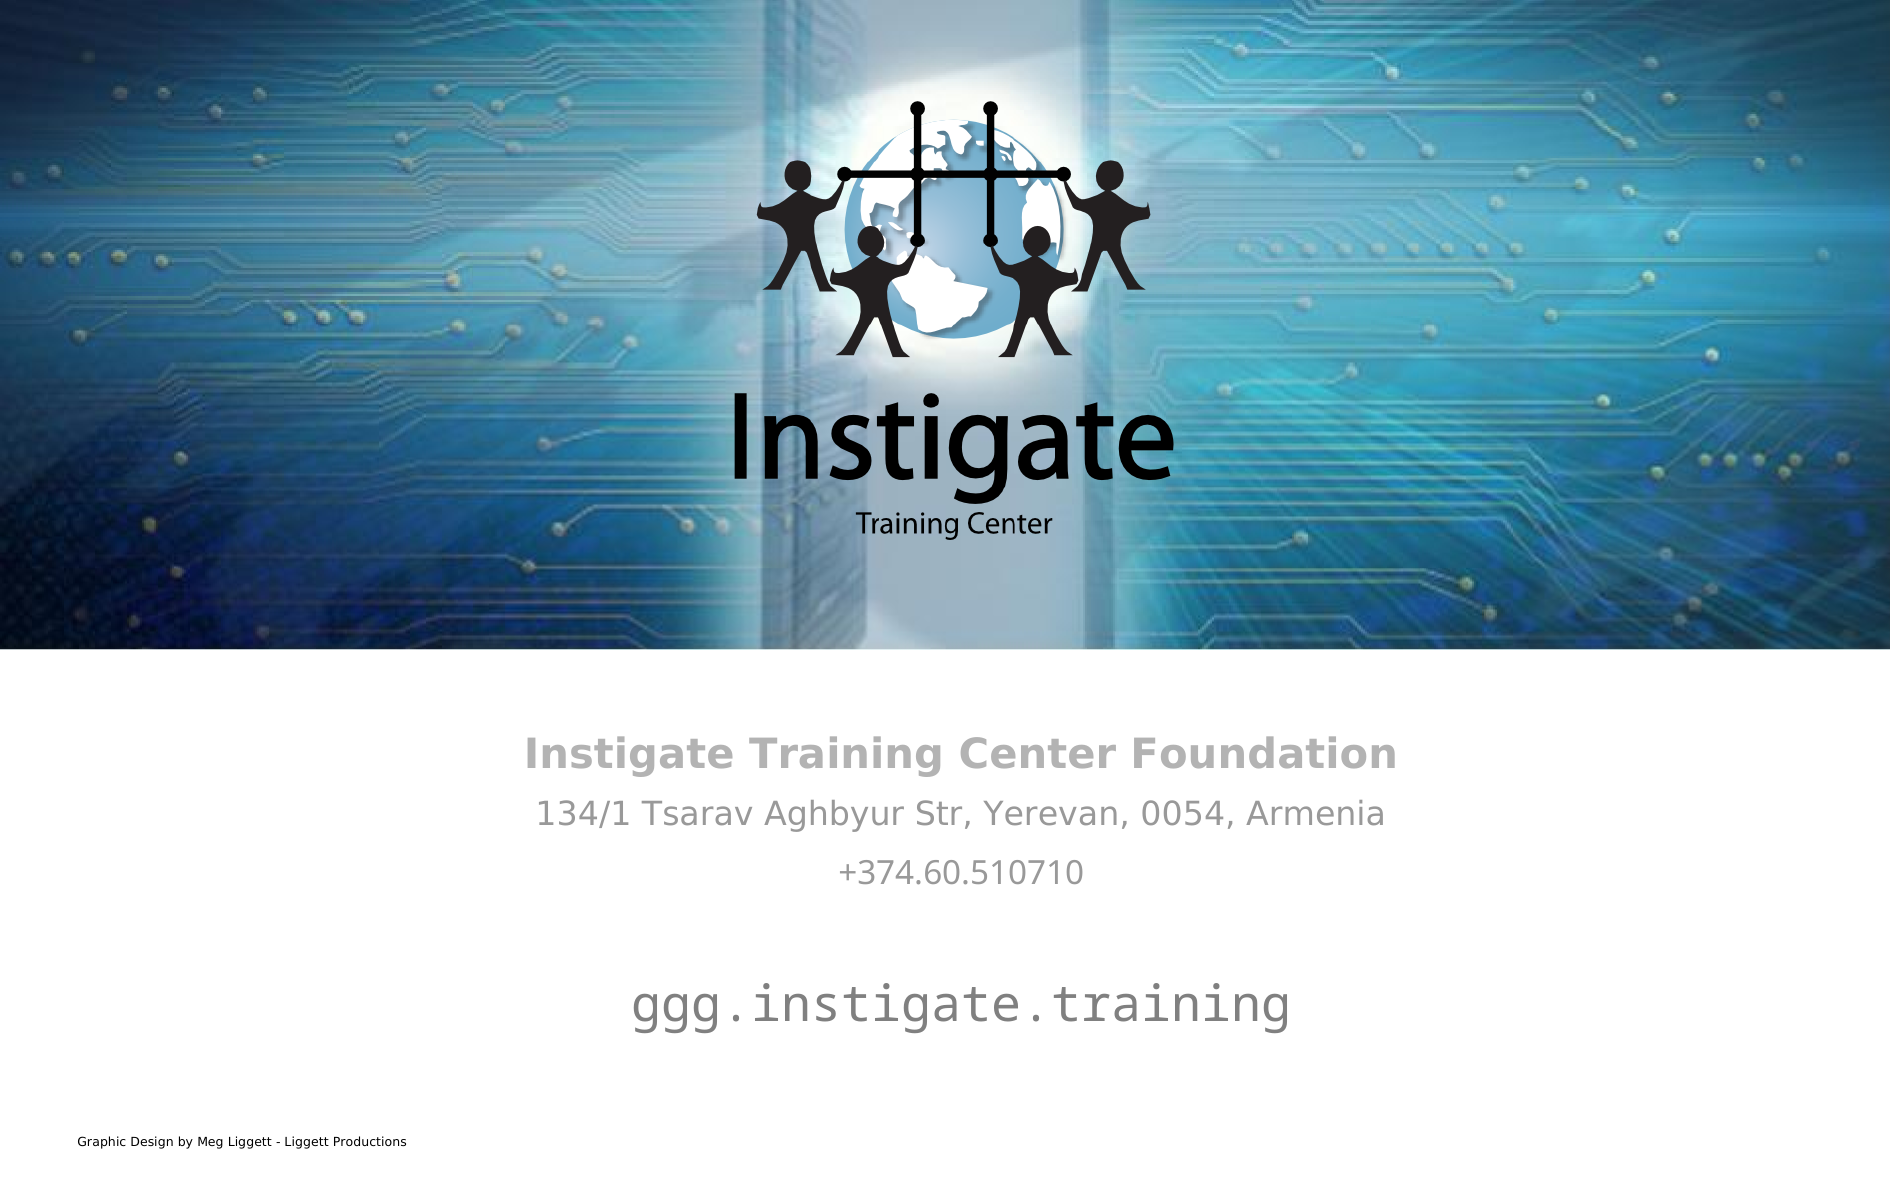

# Instigate Training Center Foundation
134/1 Tsarav Aghbyur Str, Yerevan, 0054, Armenia
+374.60.510710
ggg.instigate.training